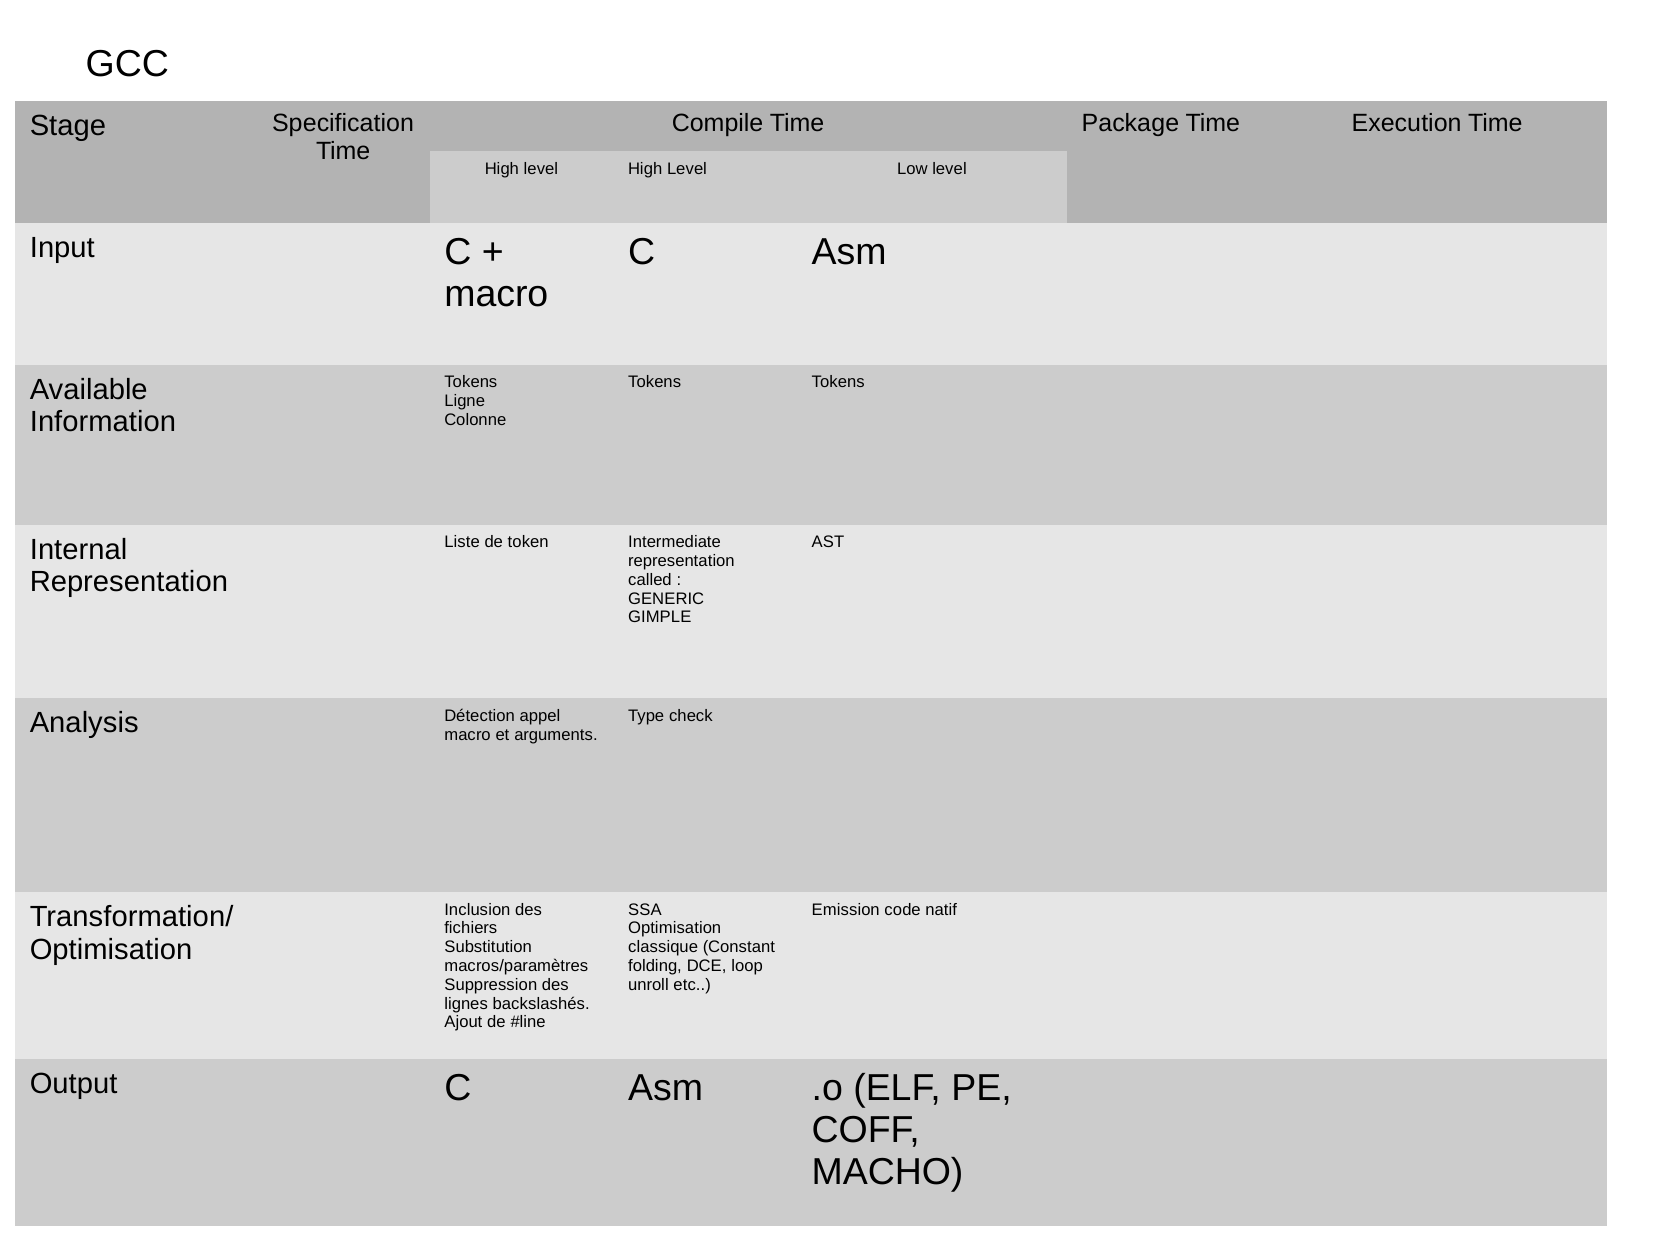

GCC
| Stage | Specification Time | Compile Time | | | Package Time | Execution Time |
| --- | --- | --- | --- | --- | --- | --- |
| | | High level | High Level | Low level | | |
| Input | | C + macro | C | Asm | | |
| Available Information | | Tokens Ligne Colonne | Tokens | Tokens | | |
| Internal Representation | | Liste de token | Intermediate representation called : GENERIC GIMPLE | AST | | |
| Analysis | | Détection appel macro et arguments. | Type check | | | |
| Transformation/ Optimisation | | Inclusion des fichiers Substitution macros/paramètres Suppression des lignes backslashés. Ajout de #line | SSA Optimisation classique (Constant folding, DCE, loop unroll etc..) | Emission code natif | | |
| Output | | C | Asm | .o (ELF, PE, COFF, MACHO) | | |